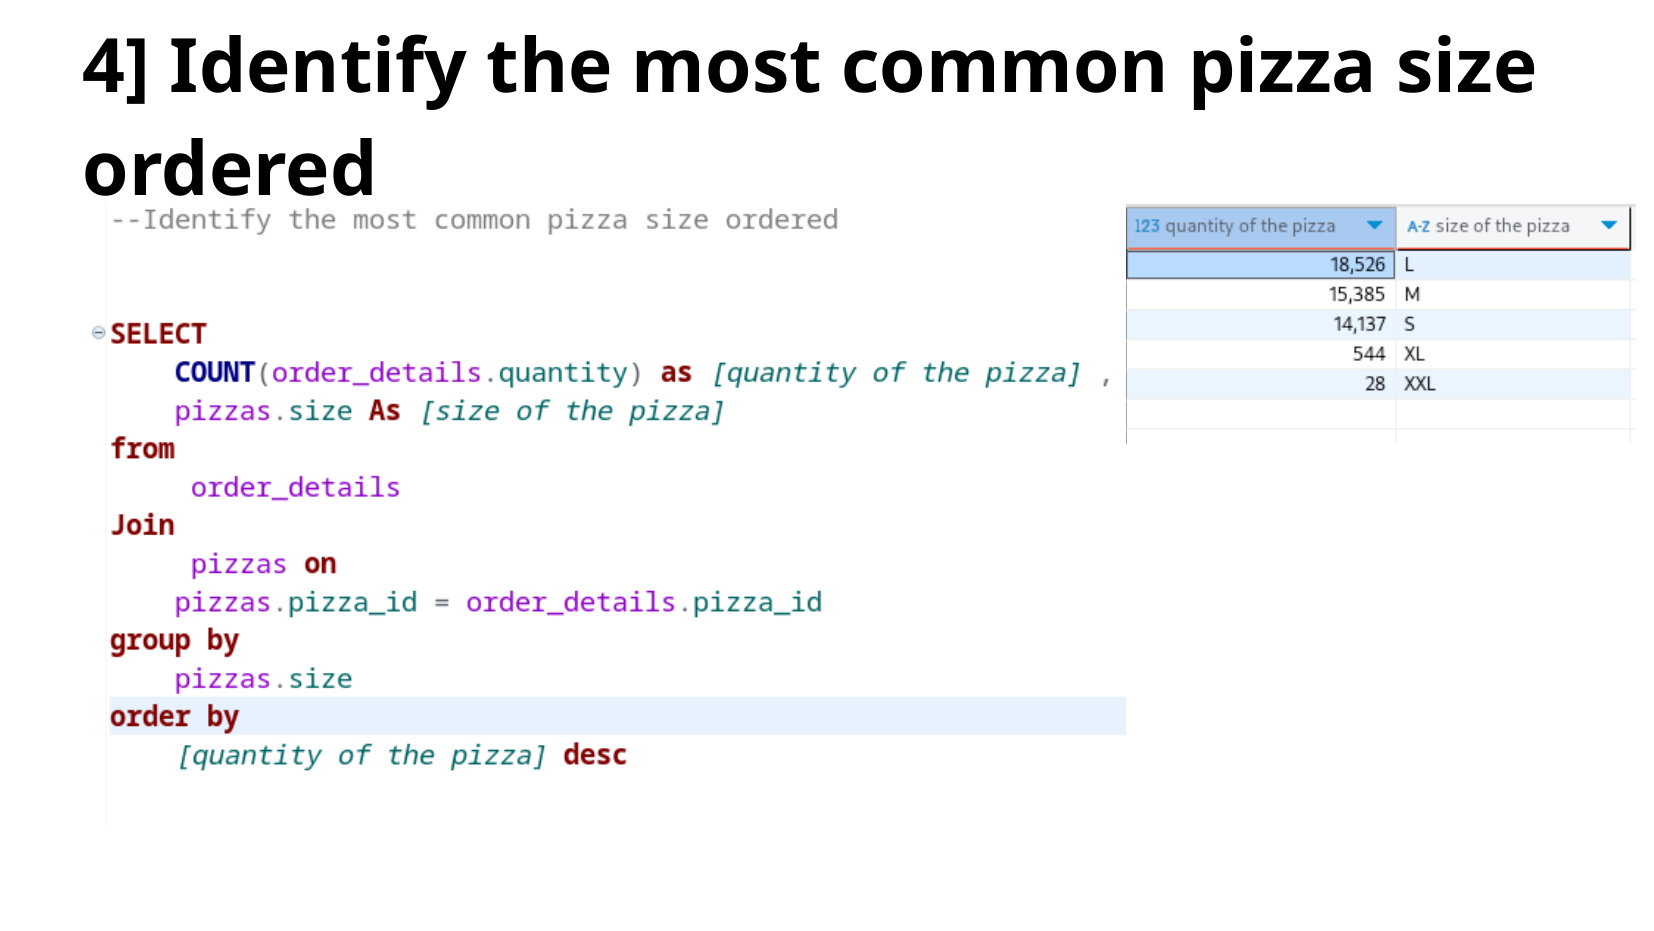

# 4] Identify the most common pizza size ordered